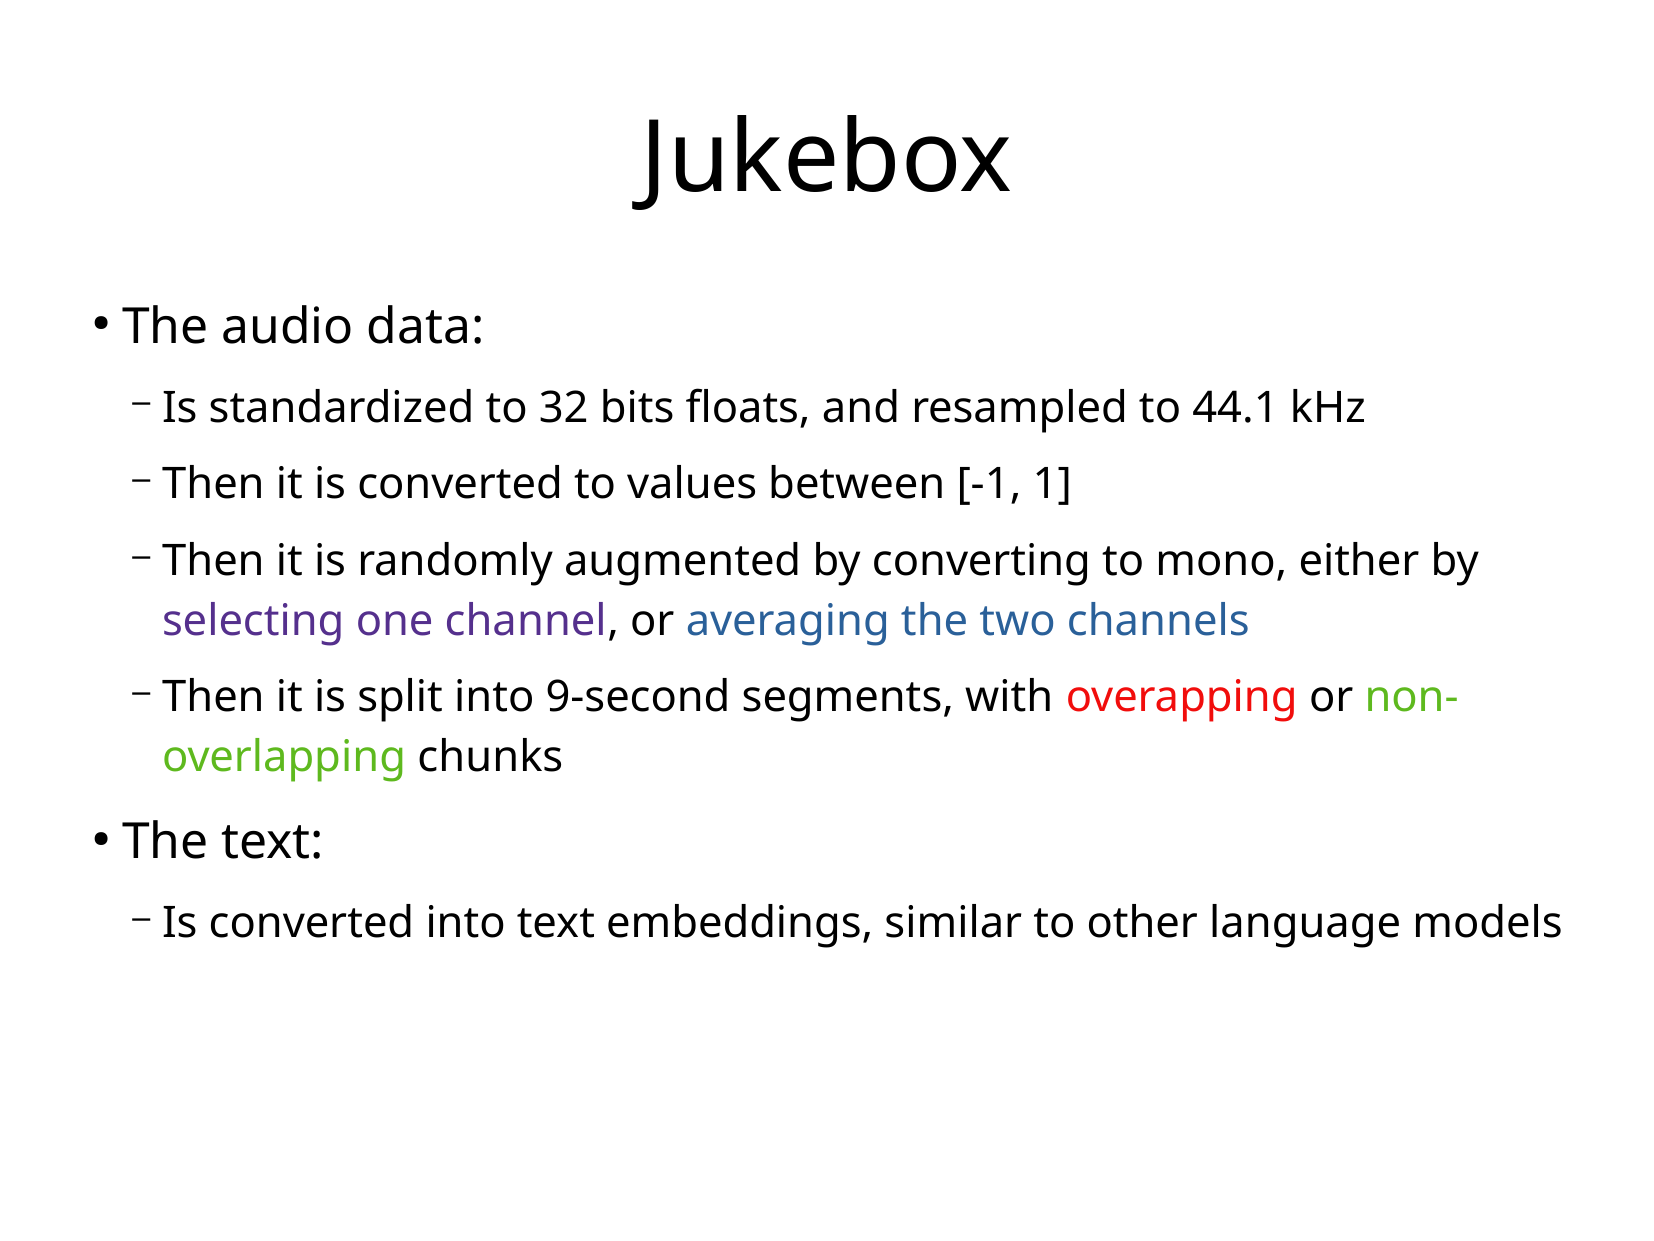

# Jukebox
The audio data:
Is standardized to 32 bits floats, and resampled to 44.1 kHz
Then it is converted to values between [-1, 1]
Then it is randomly augmented by converting to mono, either by selecting one channel, or averaging the two channels
Then it is split into 9-second segments, with overapping or non-overlapping chunks
The text:
Is converted into text embeddings, similar to other language models